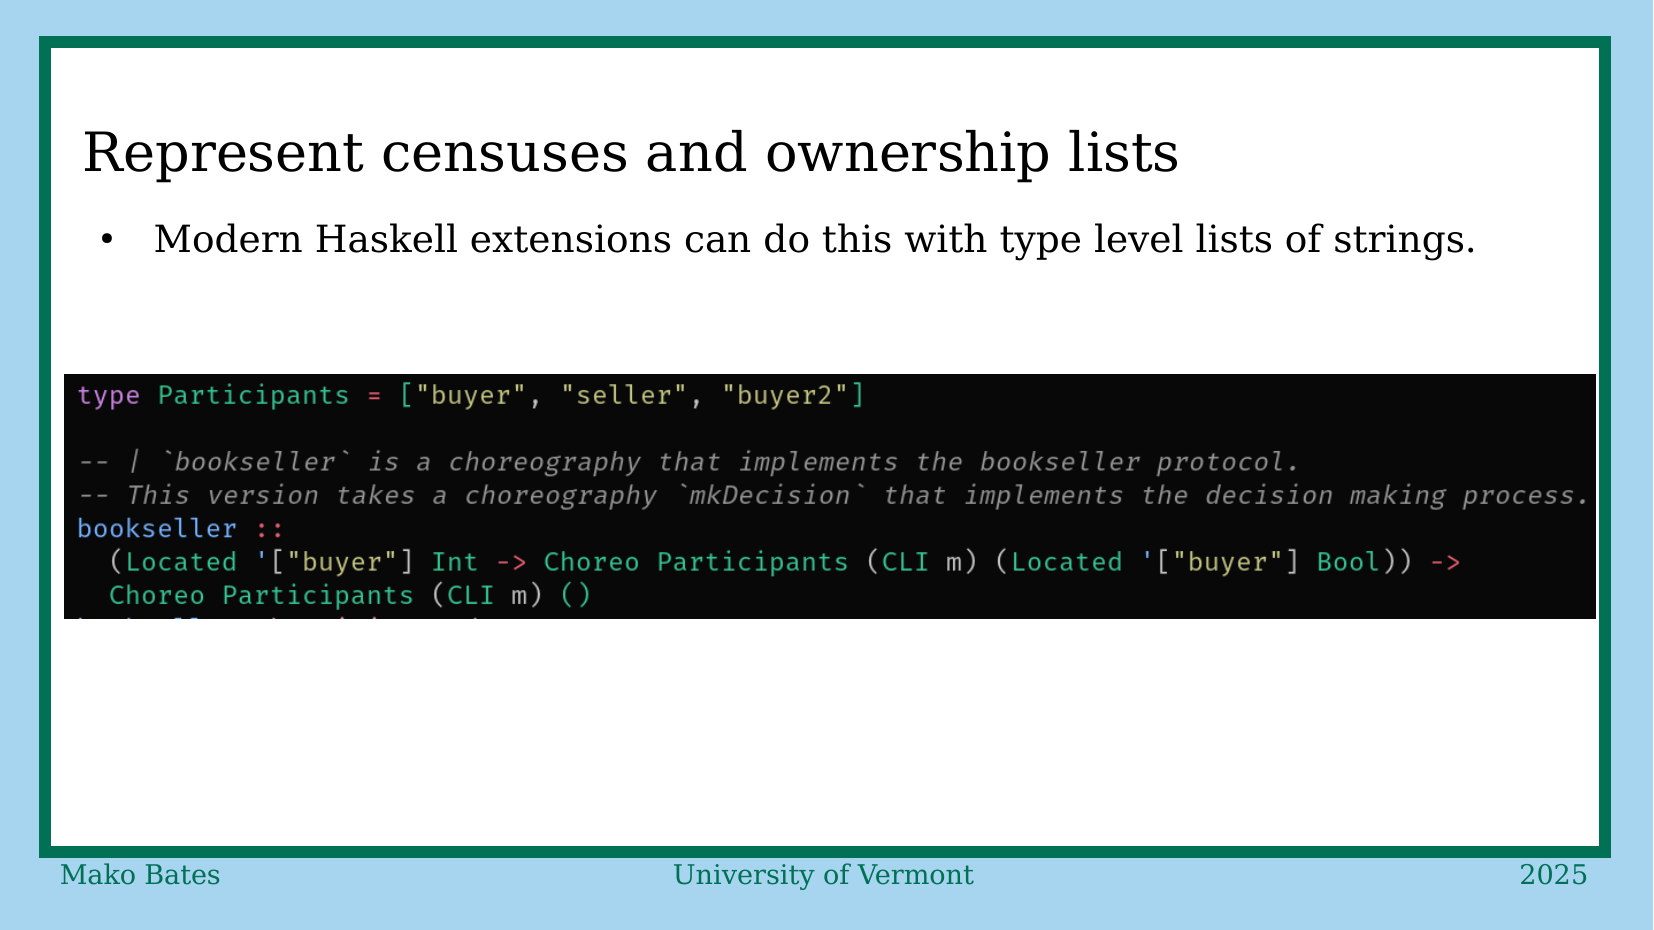

# Represent censuses and ownership lists
Modern Haskell extensions can do this with type level lists of strings.